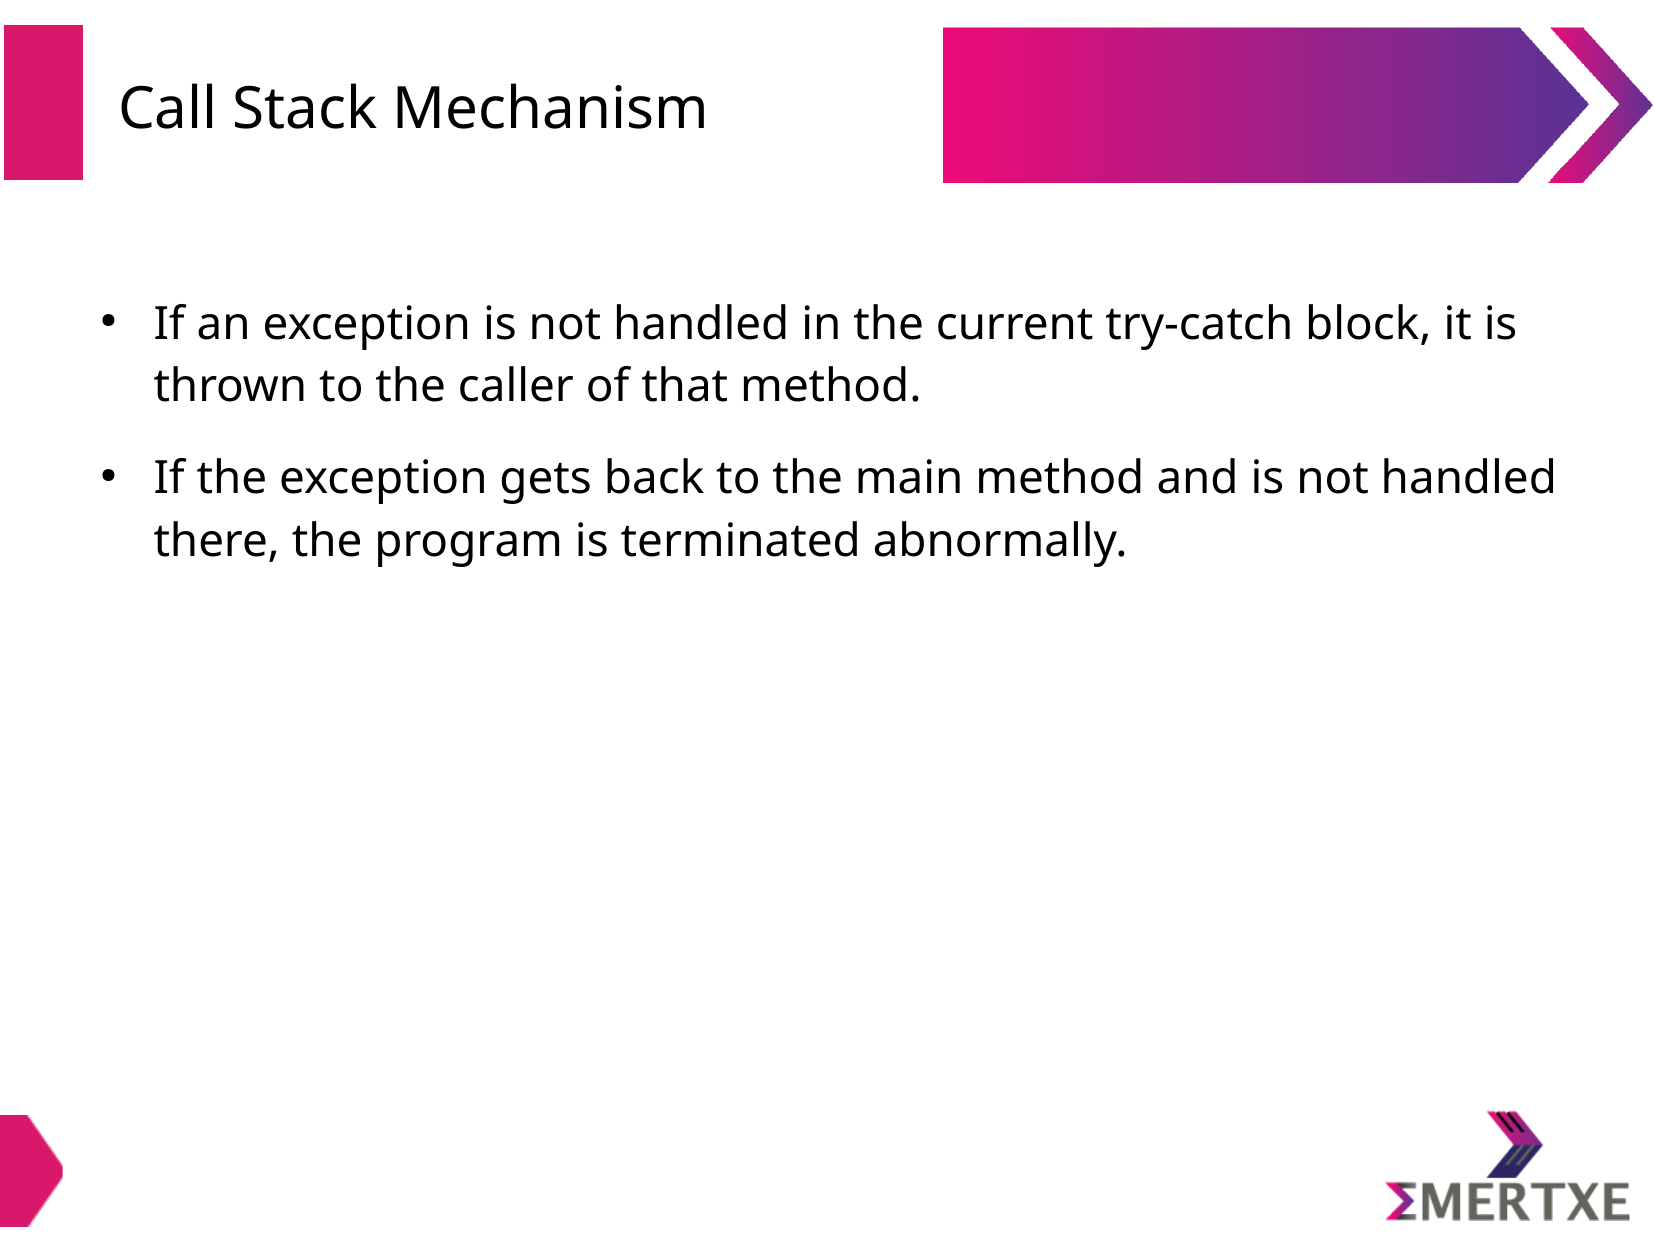

# Call Stack Mechanism
If an exception is not handled in the current try-catch block, it is thrown to the caller of that method.
If the exception gets back to the main method and is not handled there, the program is terminated abnormally.